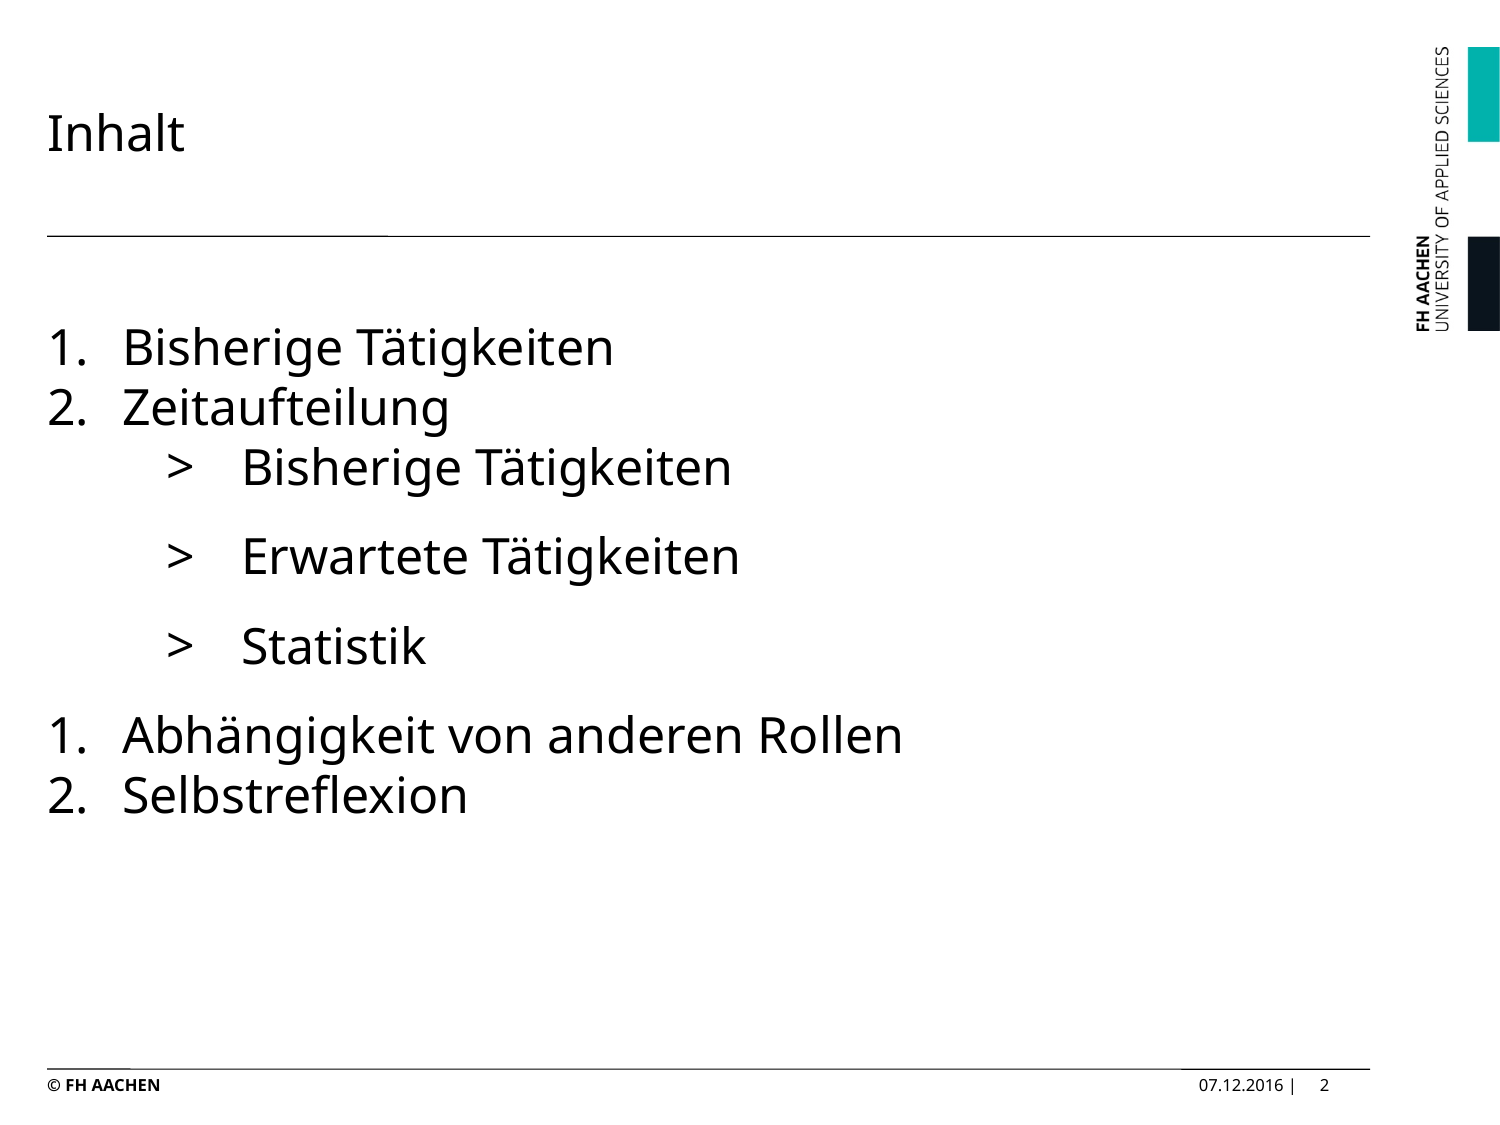

# Inhalt
Bisherige Tätigkeiten
Zeitaufteilung
Bisherige Tätigkeiten
Erwartete Tätigkeiten
Statistik
Abhängigkeit von anderen Rollen
Selbstreflexion
© FH AACHEN
07.12.2016 |